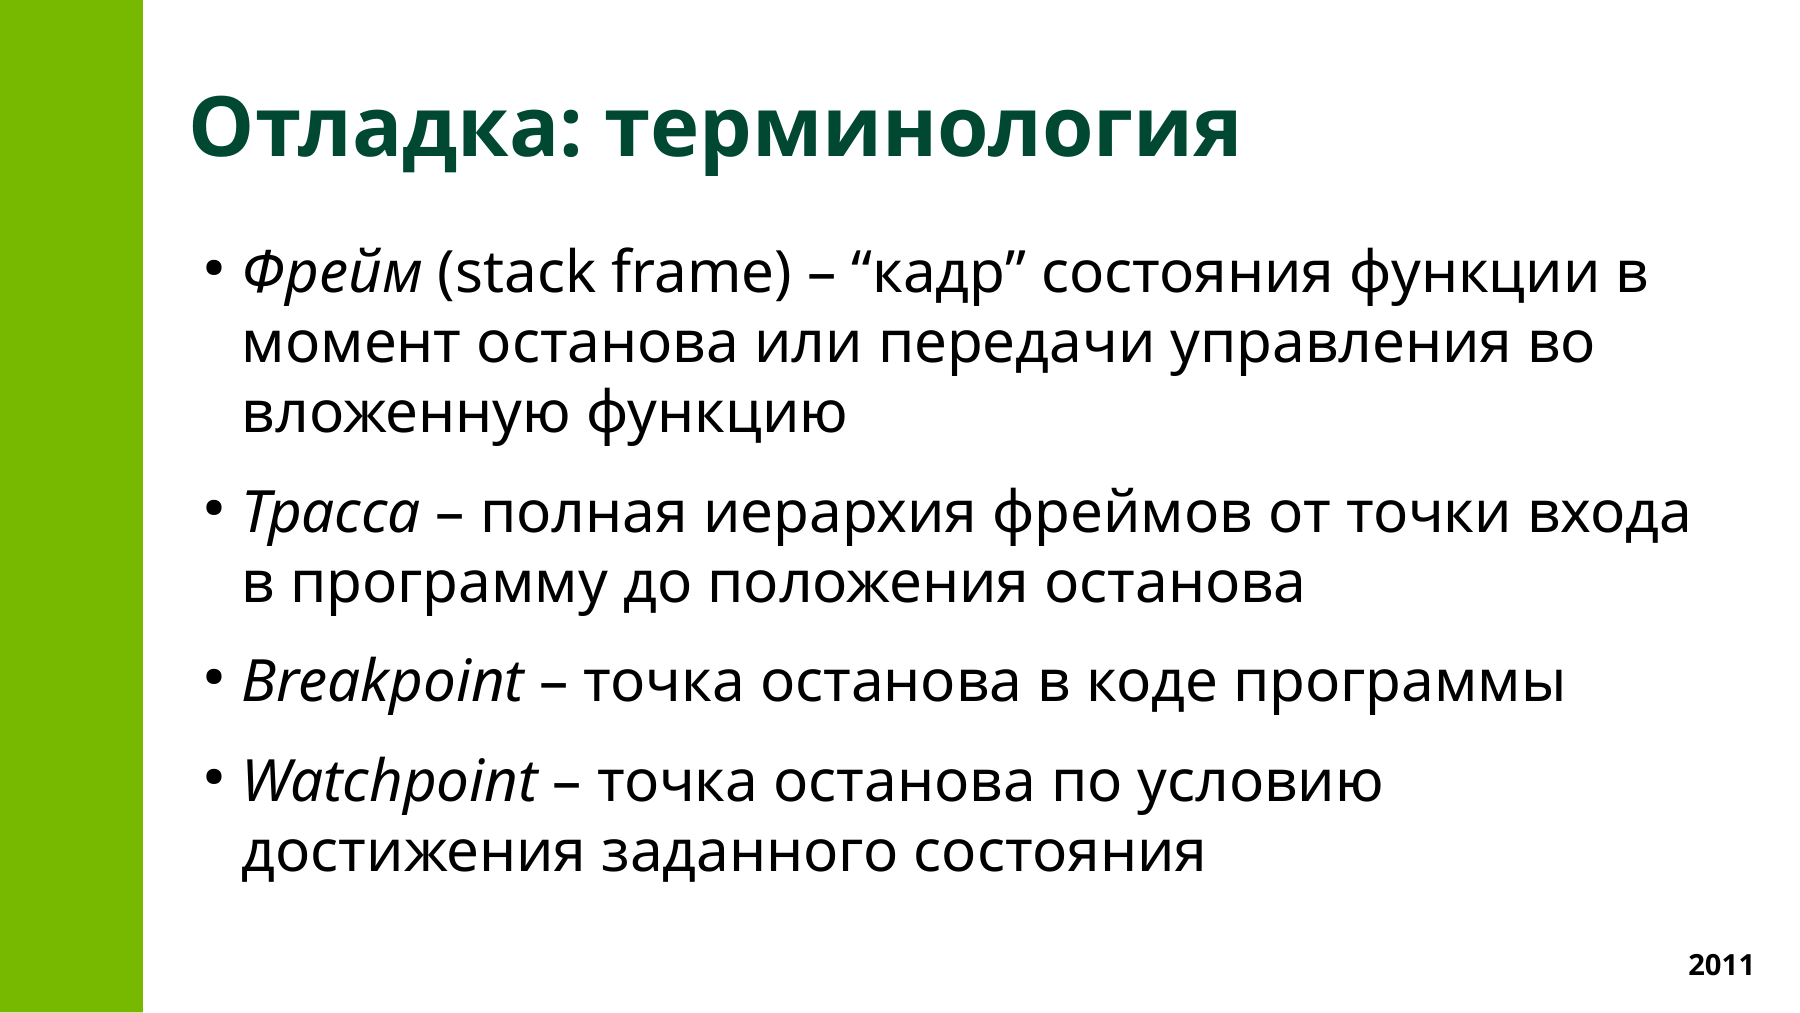

# Отладка: терминология
Фрейм (stack frame) – “кадр” состояния функции в момент останова или передачи управления во вложенную функцию
Трасса – полная иерархия фреймов от точки входа в программу до положения останова
Breakpoint – точка останова в коде программы
Watchpoint – точка останова по условию достижения заданного состояния